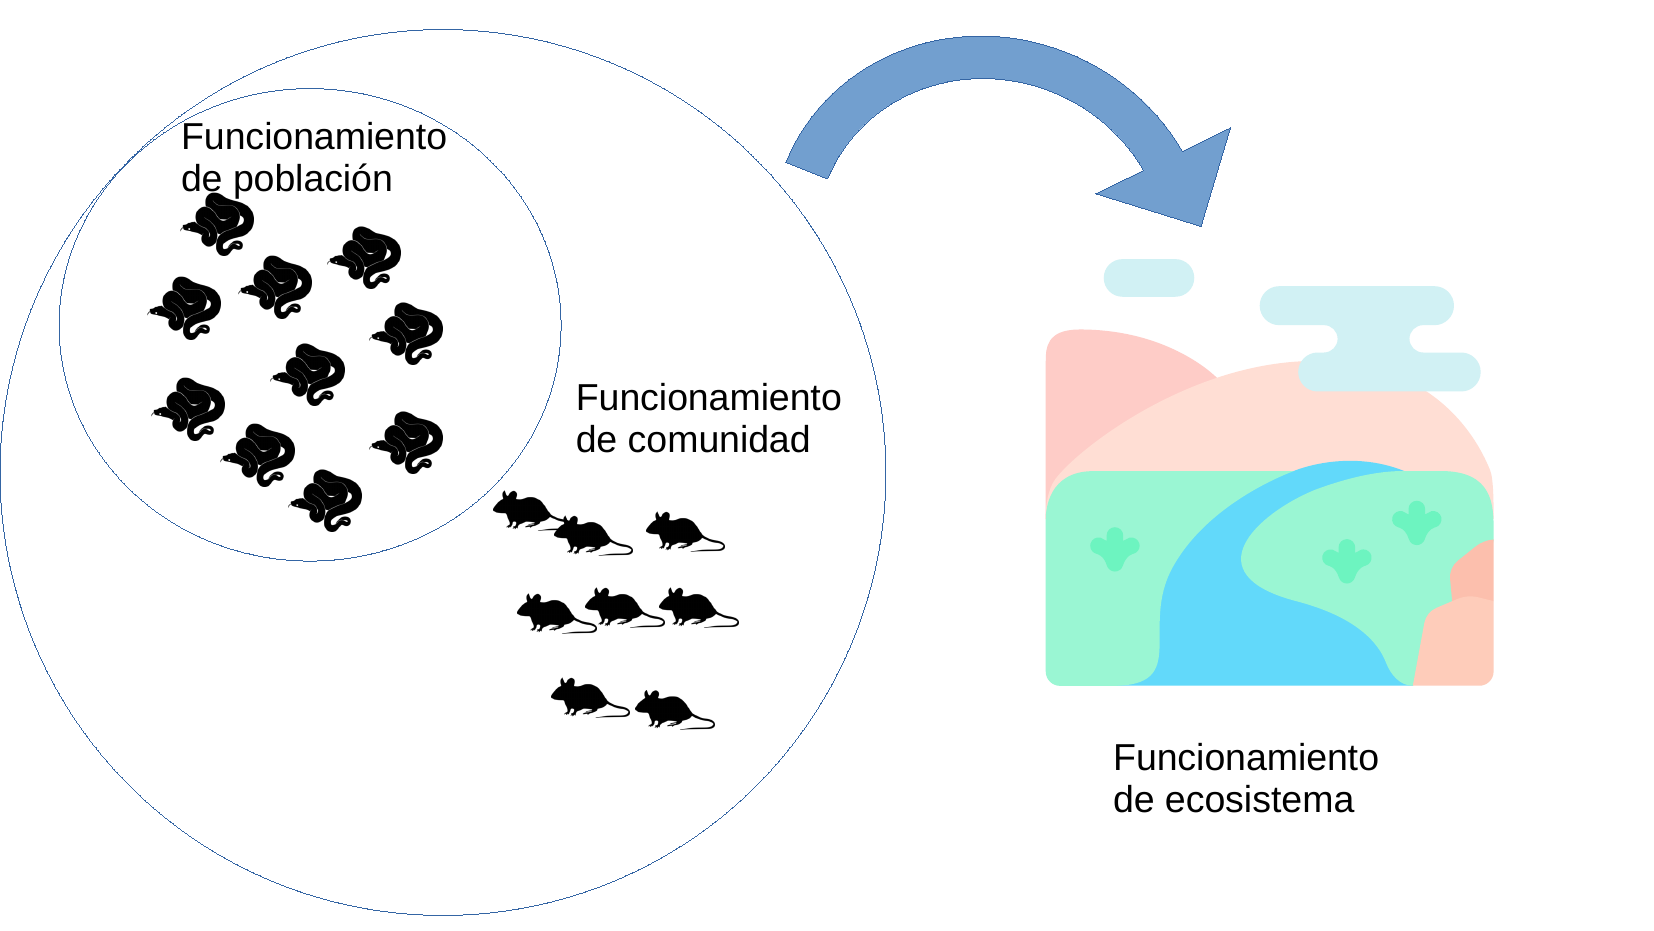

Funcionamiento
de población
Funcionamiento
de comunidad
Funcionamiento
de ecosistema